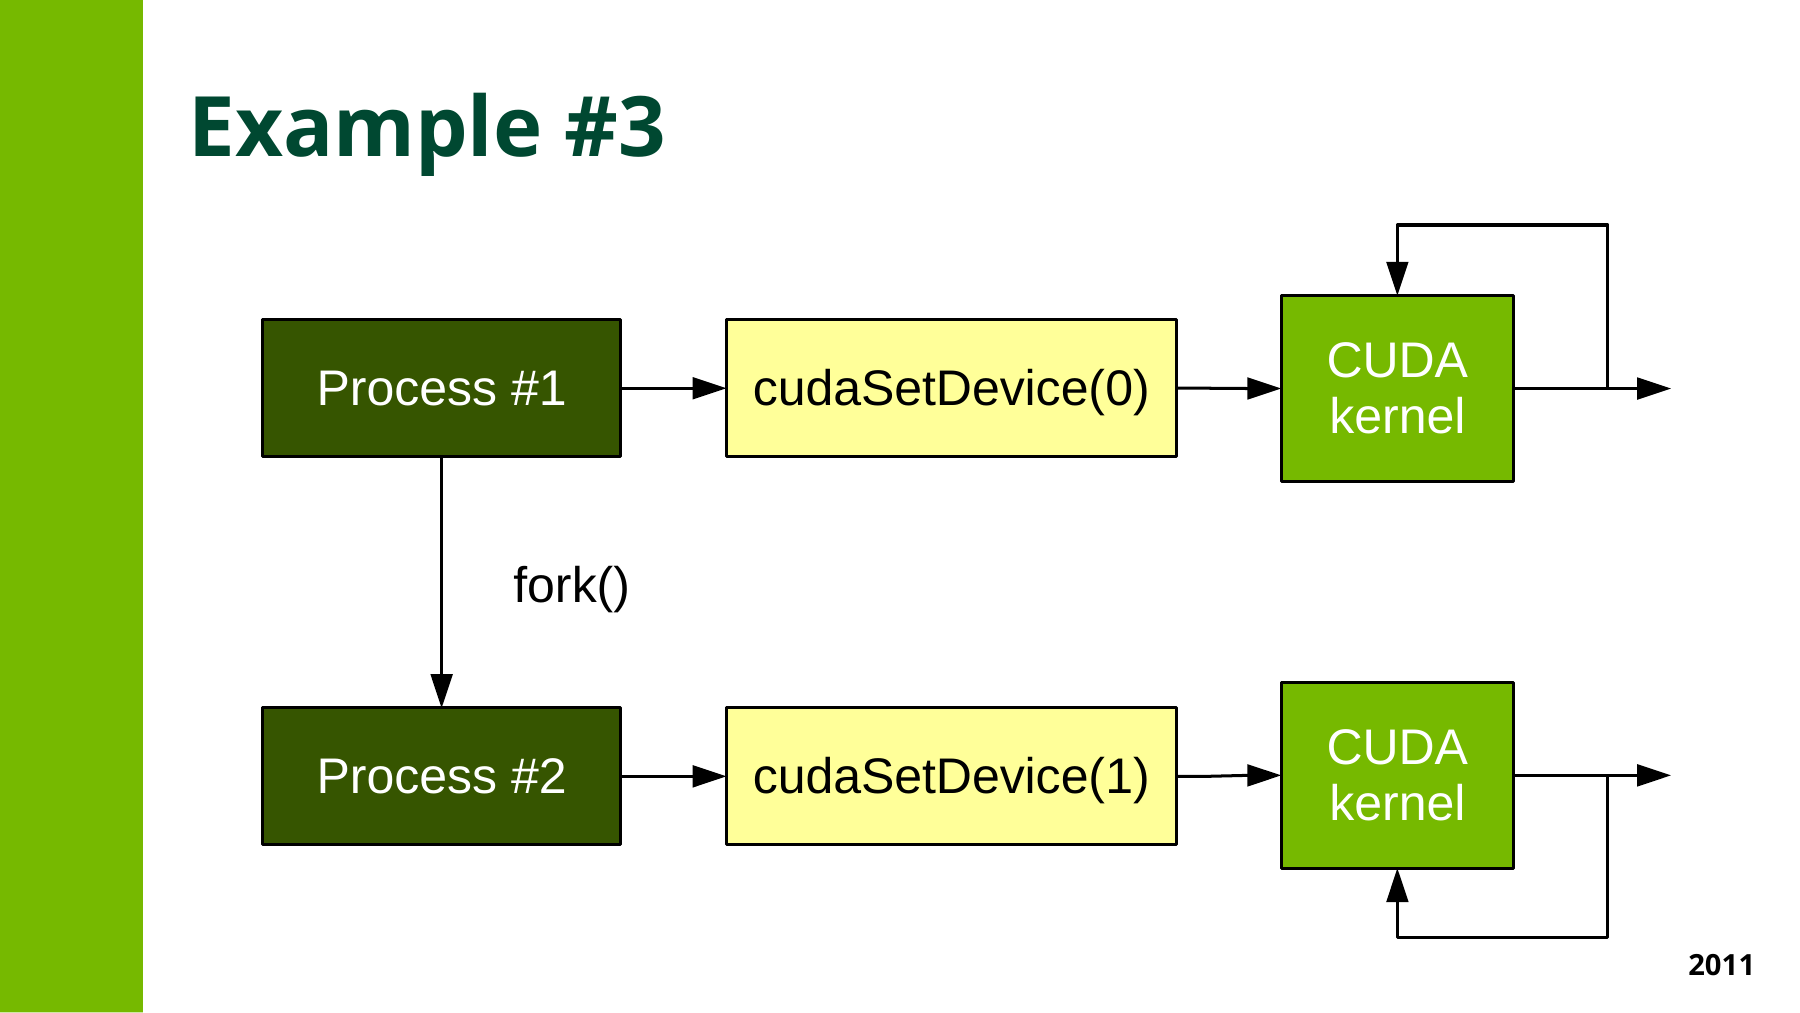

# Example #3
CUDA
kernel
Process #1
cudaSetDevice(0)
fork()
CUDA
kernel
Process #2
cudaSetDevice(1)